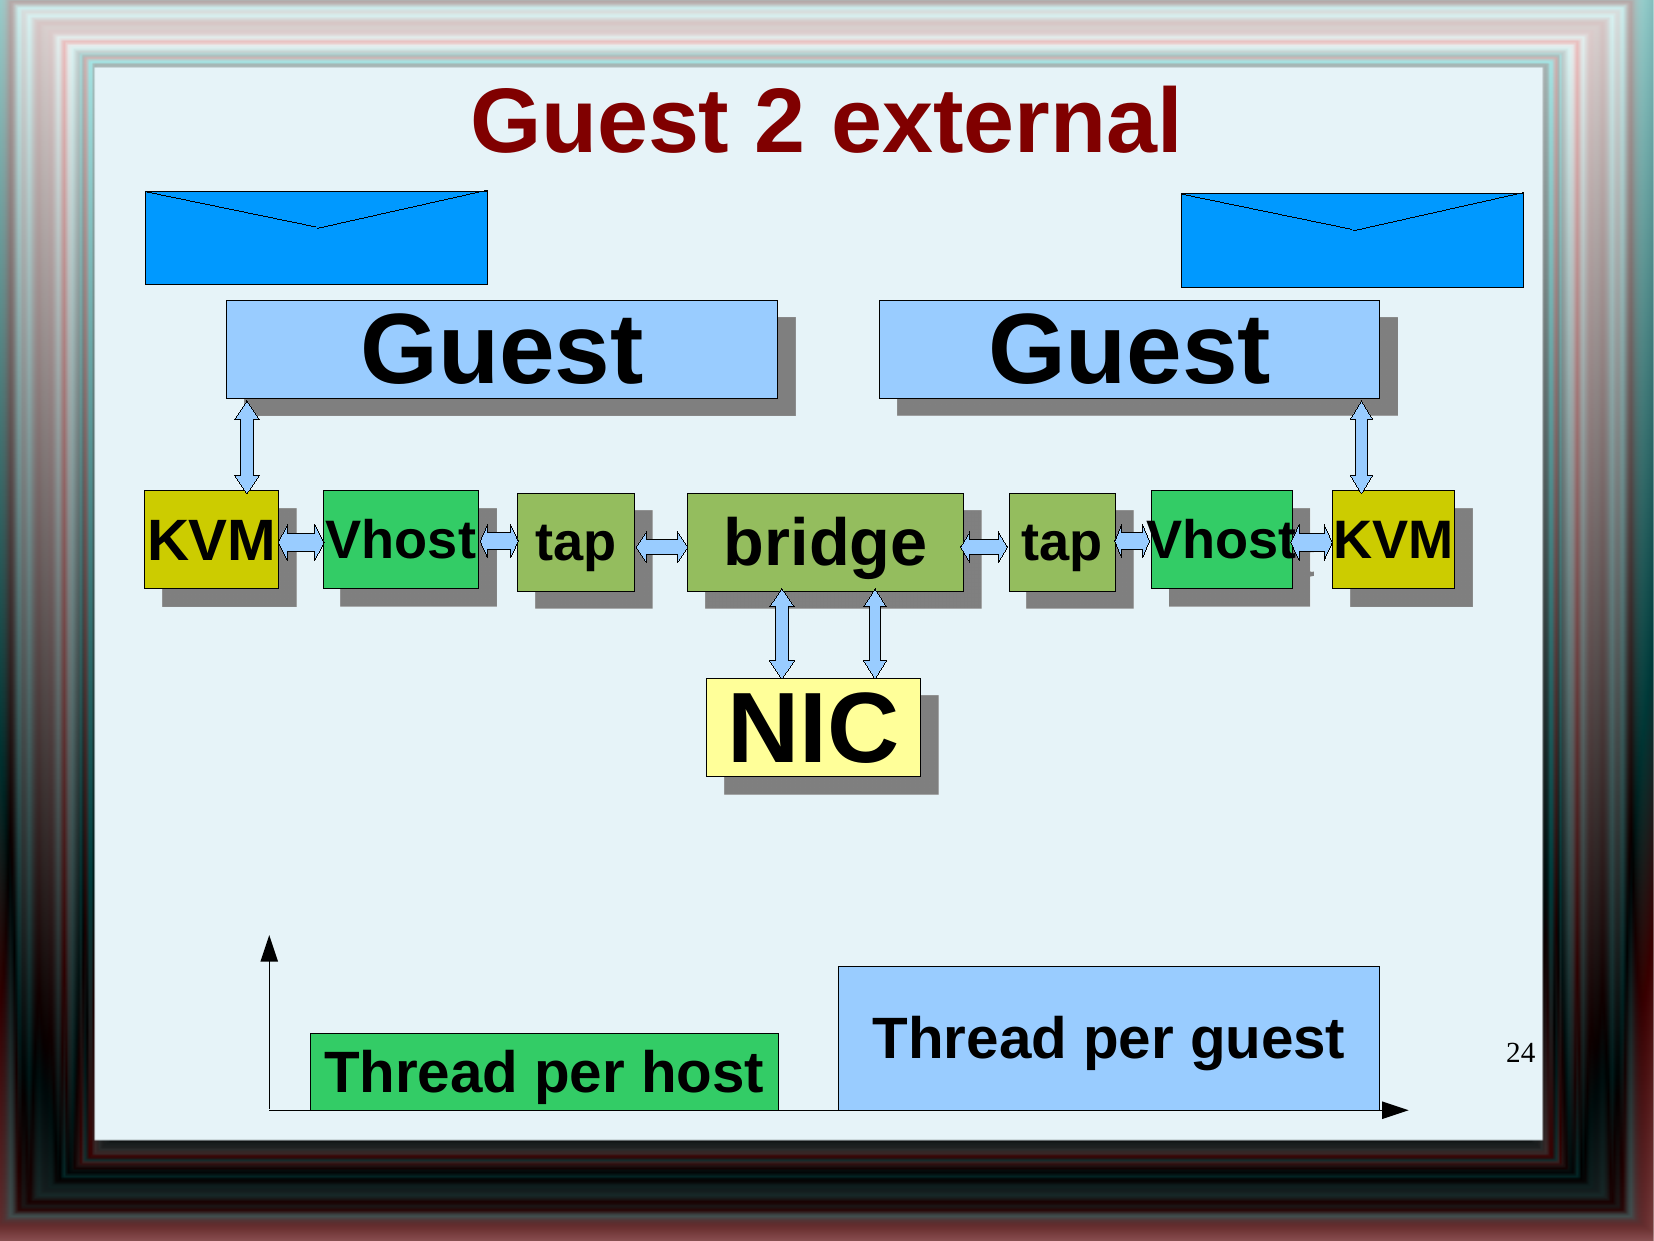

# Guest 2 external
Guest
Guest
KVM
KVM
Vhost
Vhost
tap
tap
bridge
NIC
Thread per guest
Thread per host
24